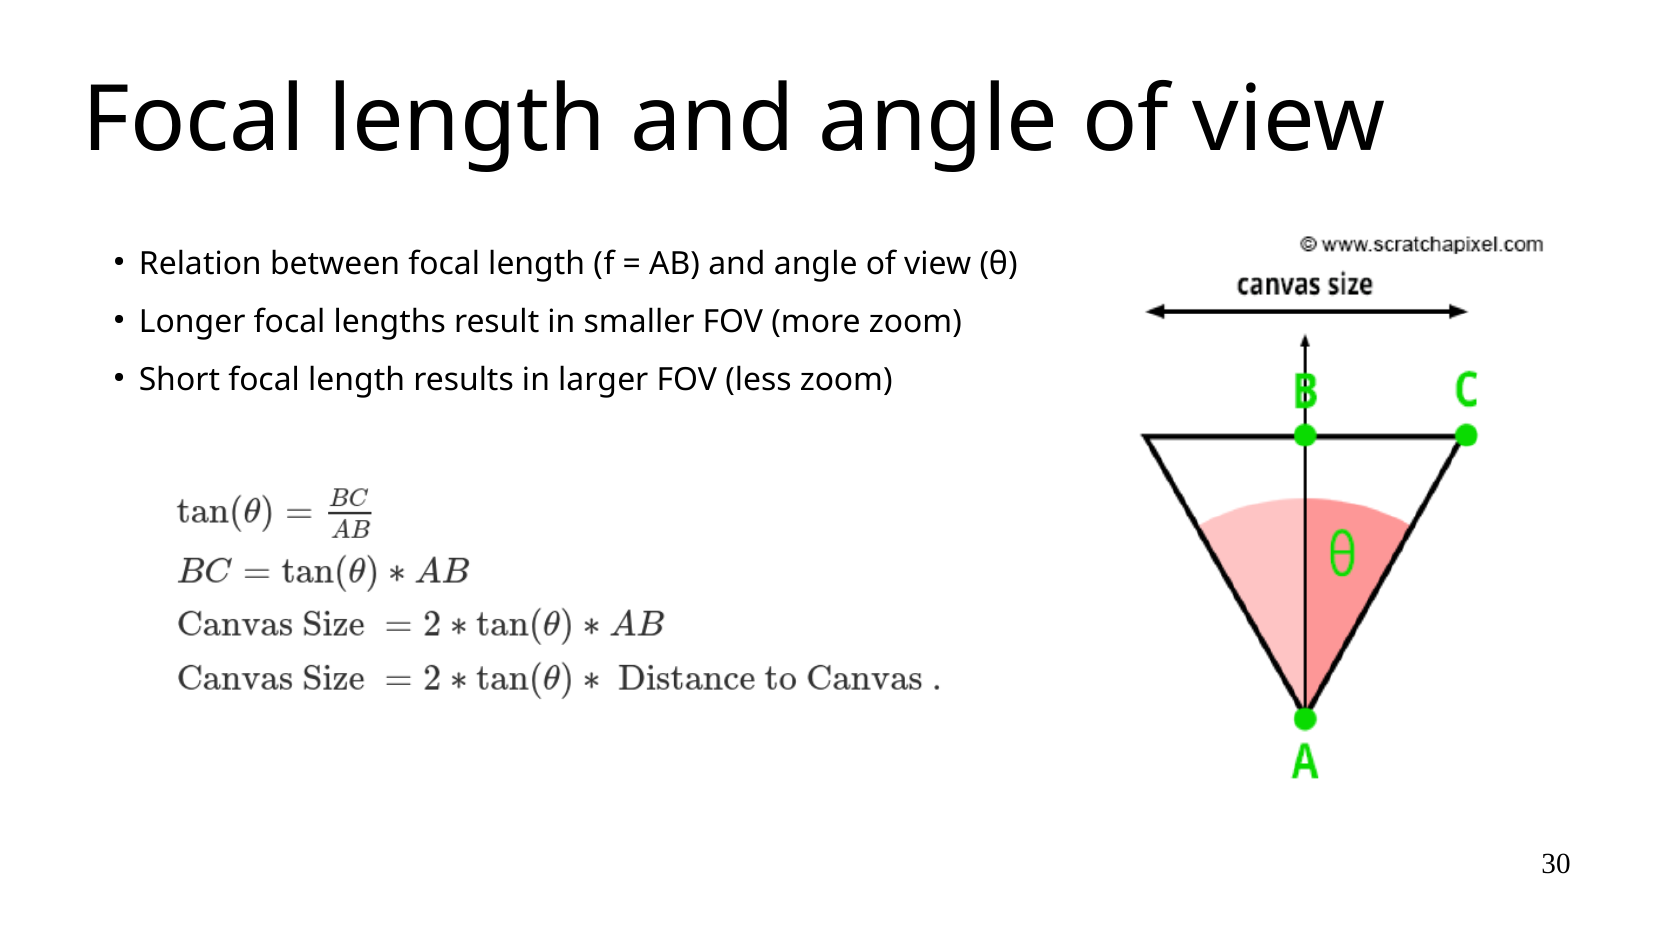

# Focal length and angle of view
Relation between focal length (f = AB) and angle of view (θ)
Longer focal lengths result in smaller FOV (more zoom)
Short focal length results in larger FOV (less zoom)
30